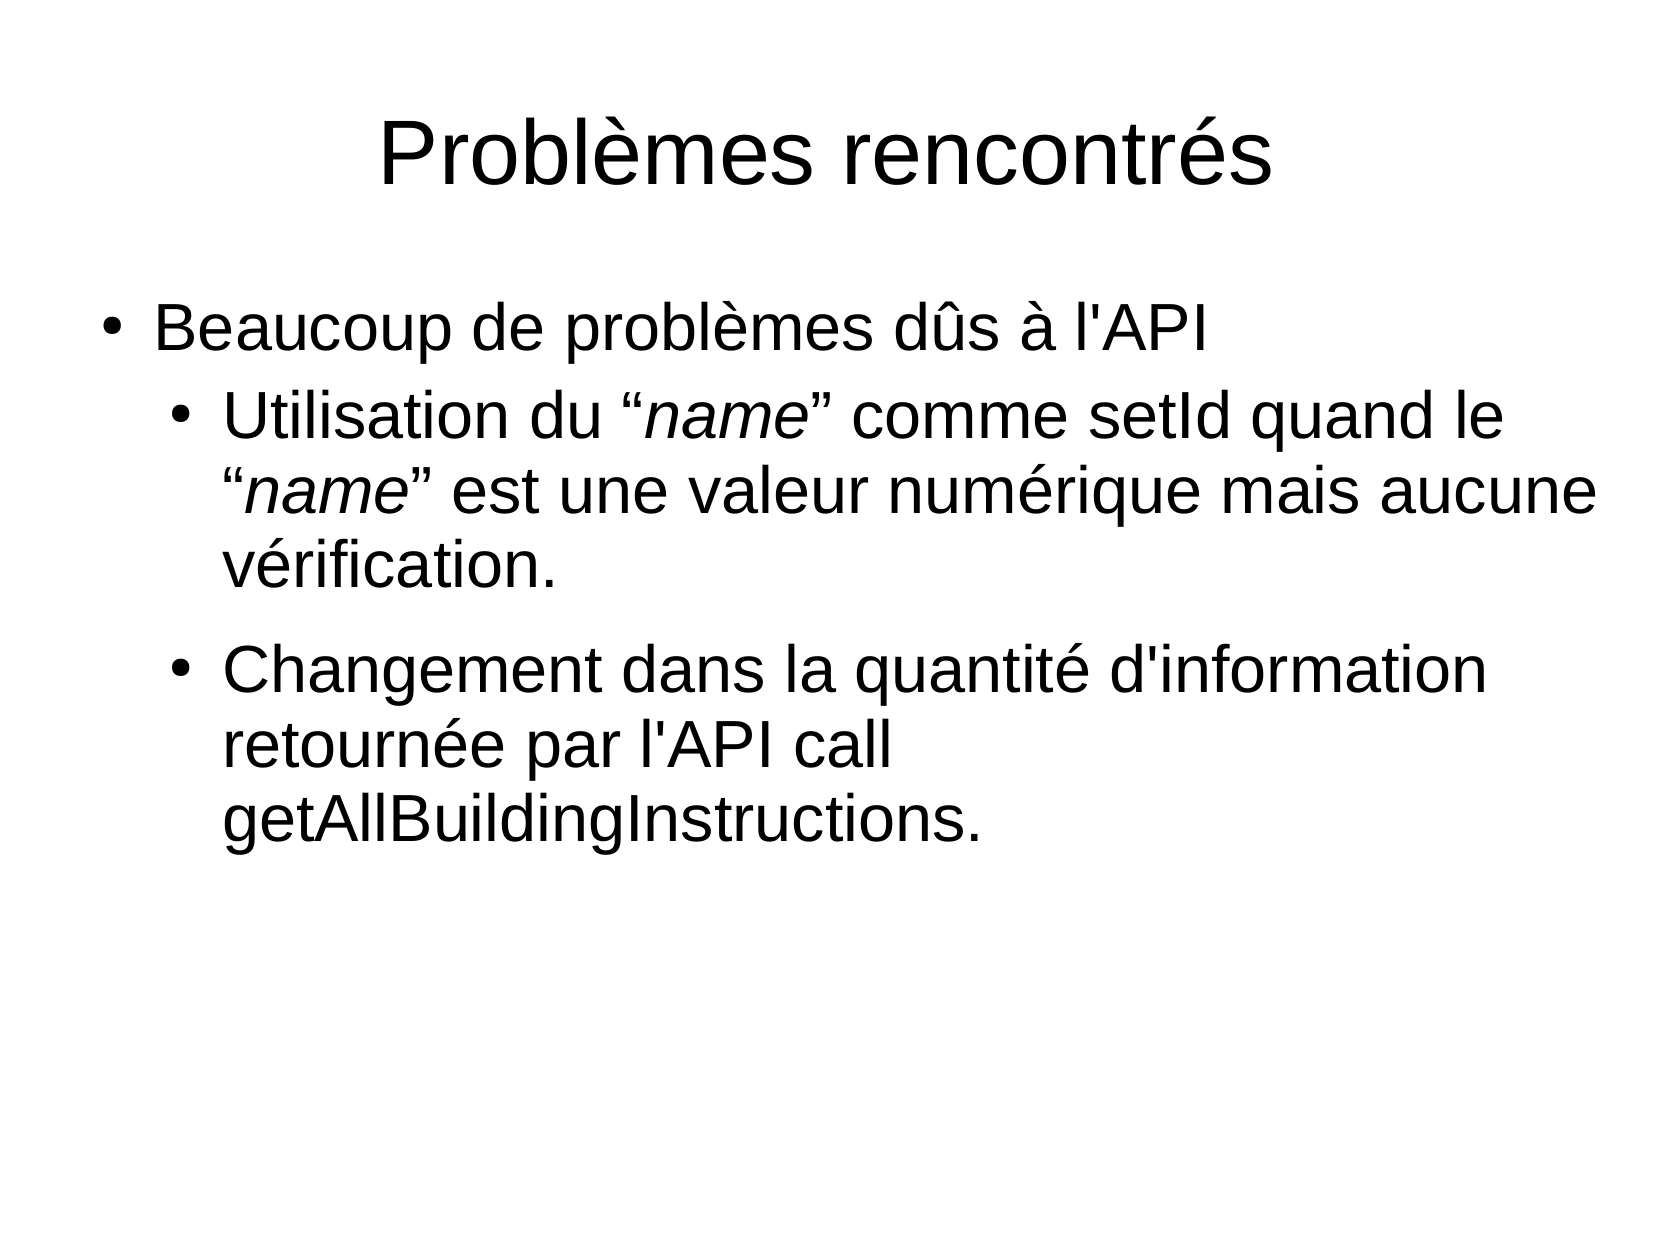

# Problèmes rencontrés
Beaucoup de problèmes dûs à l'API
Utilisation du “name” comme setId quand le “name” est une valeur numérique mais aucune vérification.
Changement dans la quantité d'information retournée par l'API call getAllBuildingInstructions.